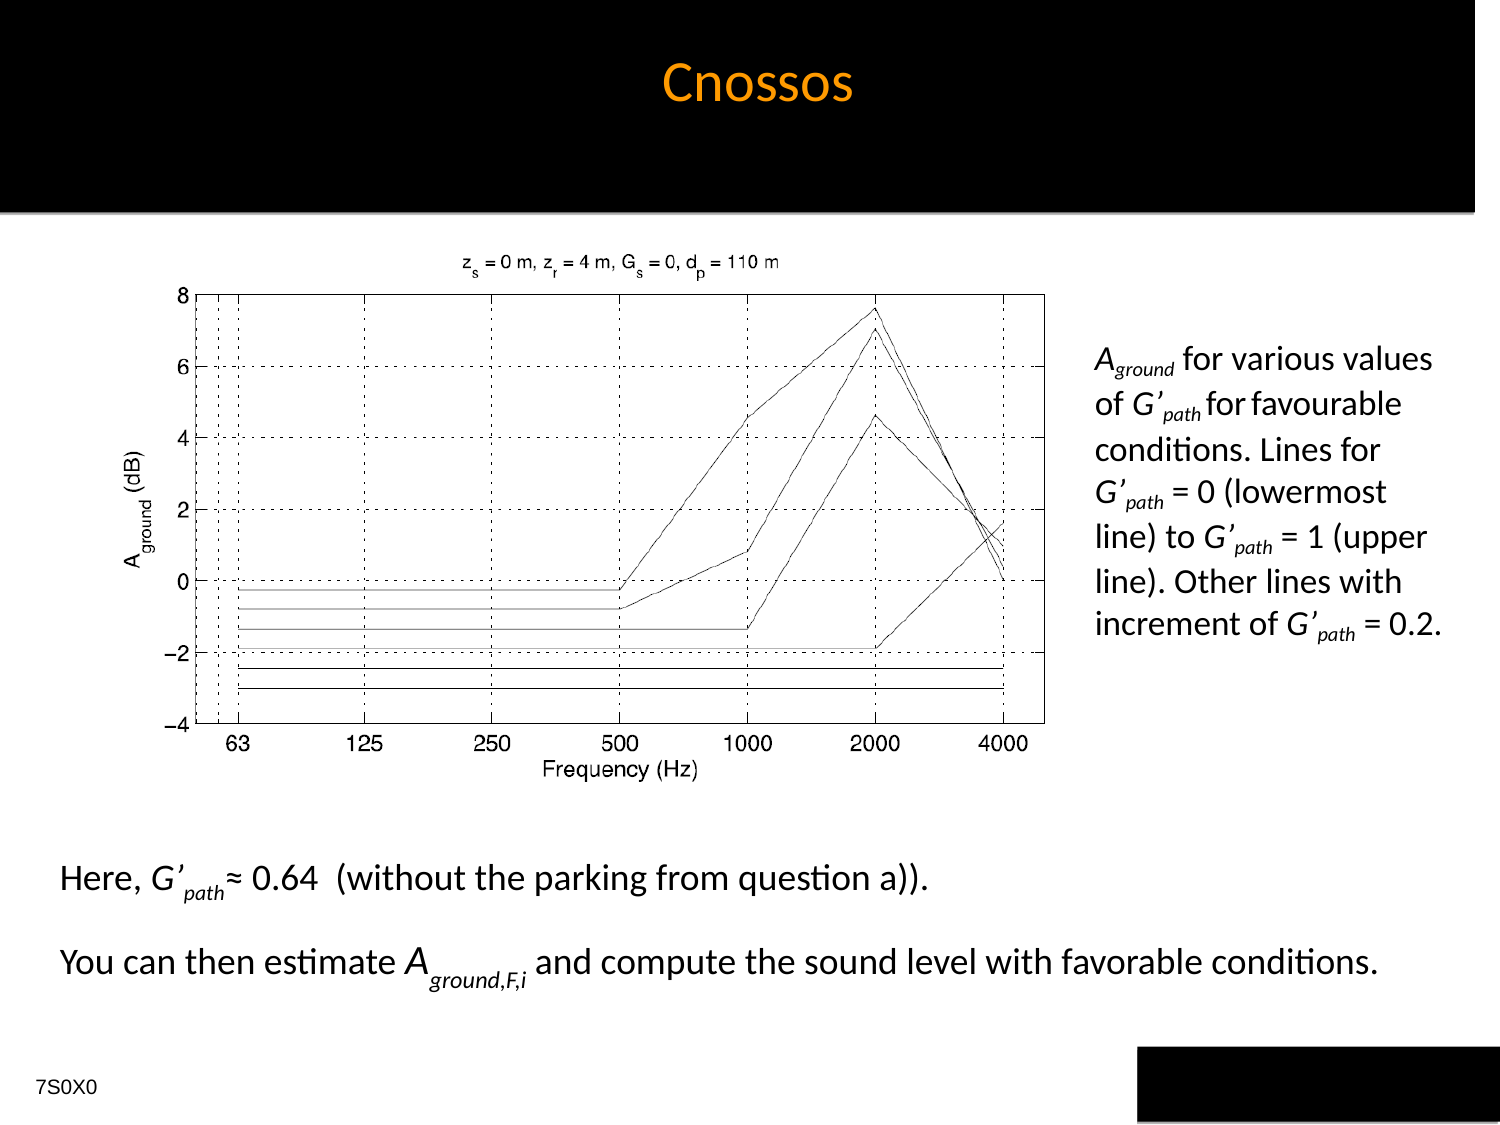

# Cnossos
Aground for various values of G’path for favourable conditions. Lines for G’path = 0 (lowermost line) to G’path = 1 (upper line). Other lines with increment of G’path = 0.2.
Here, G’path≈ 0.64 (without the parking from question a)).
You can then estimate Aground,F,i and compute the sound level with favorable conditions.
7S0X0
2017/02/09
PAGE